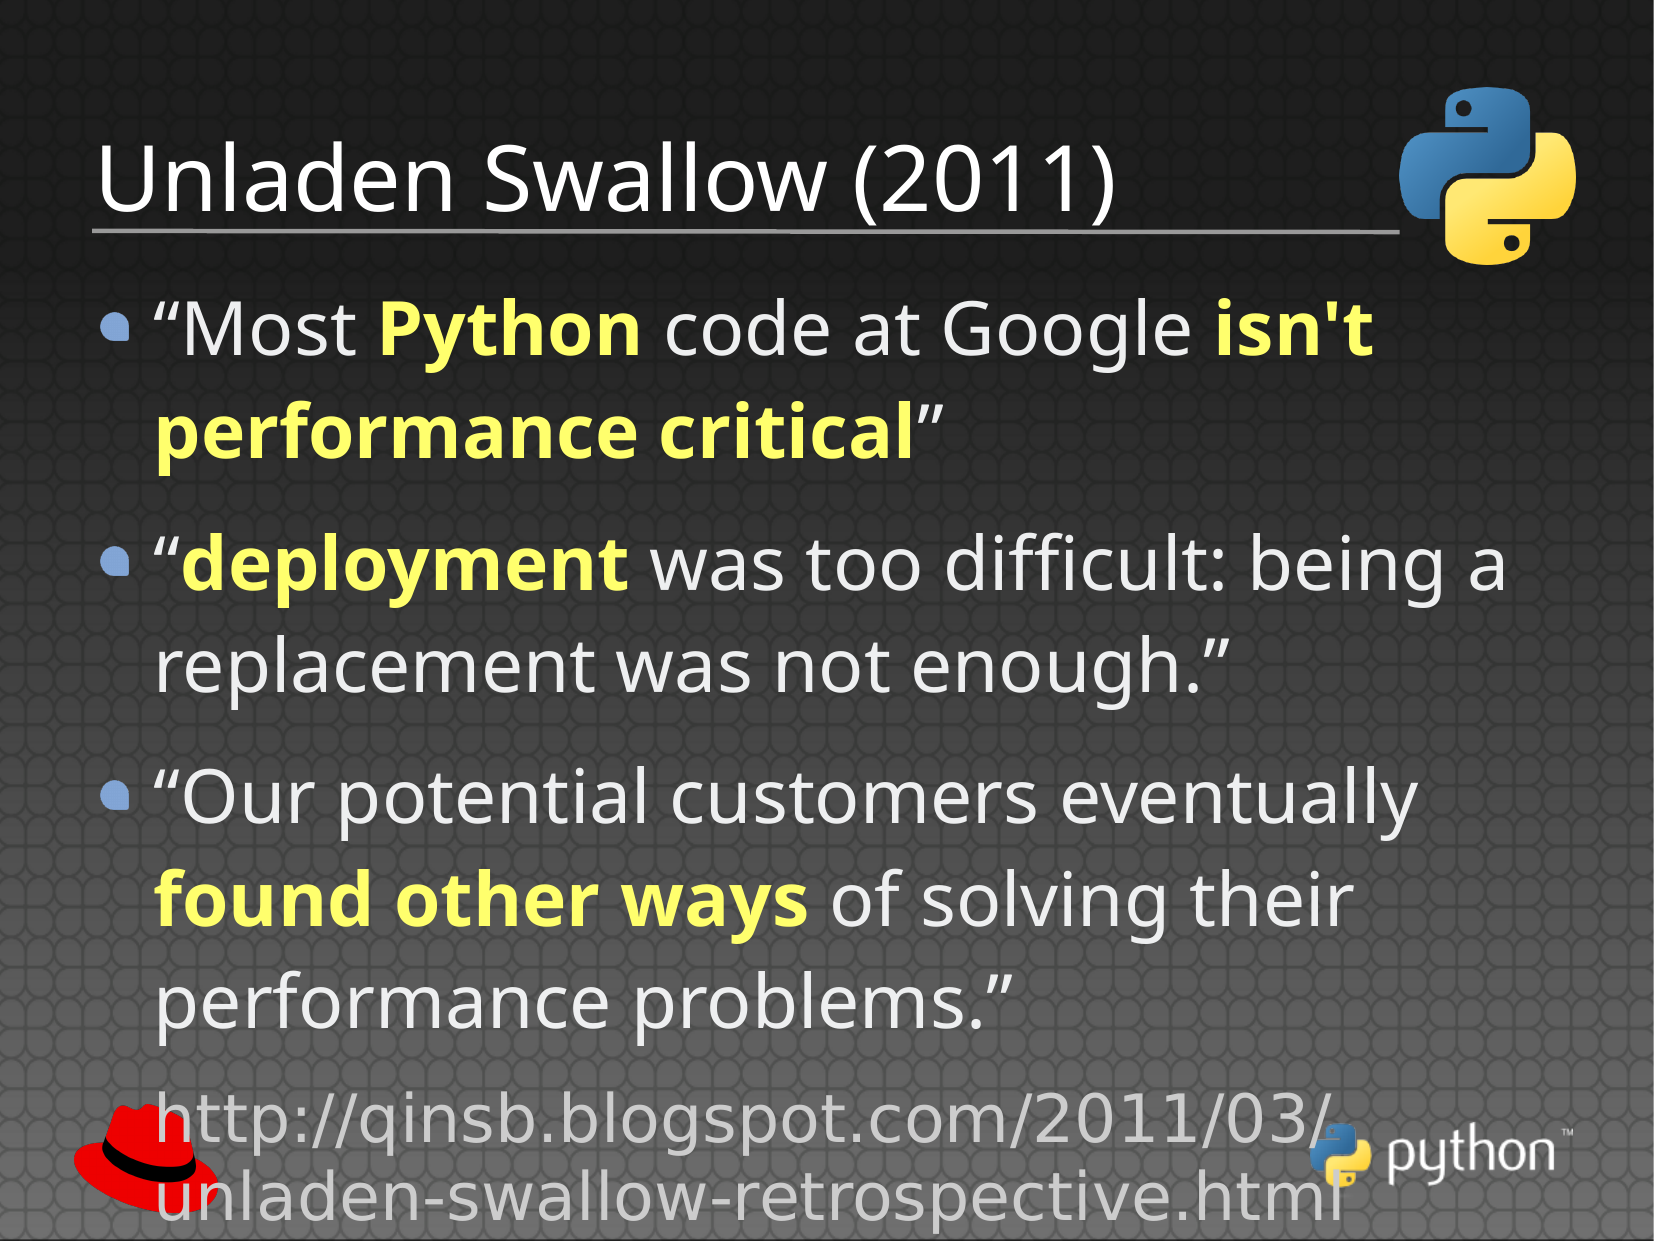

Unladen Swallow (2011)
# “Most Python code at Google isn't performance critical”
“deployment was too difficult: being a replacement was not enough.”
“Our potential customers eventually found other ways of solving their performance problems.”
http://qinsb.blogspot.com/2011/03/unladen-swallow-retrospective.html